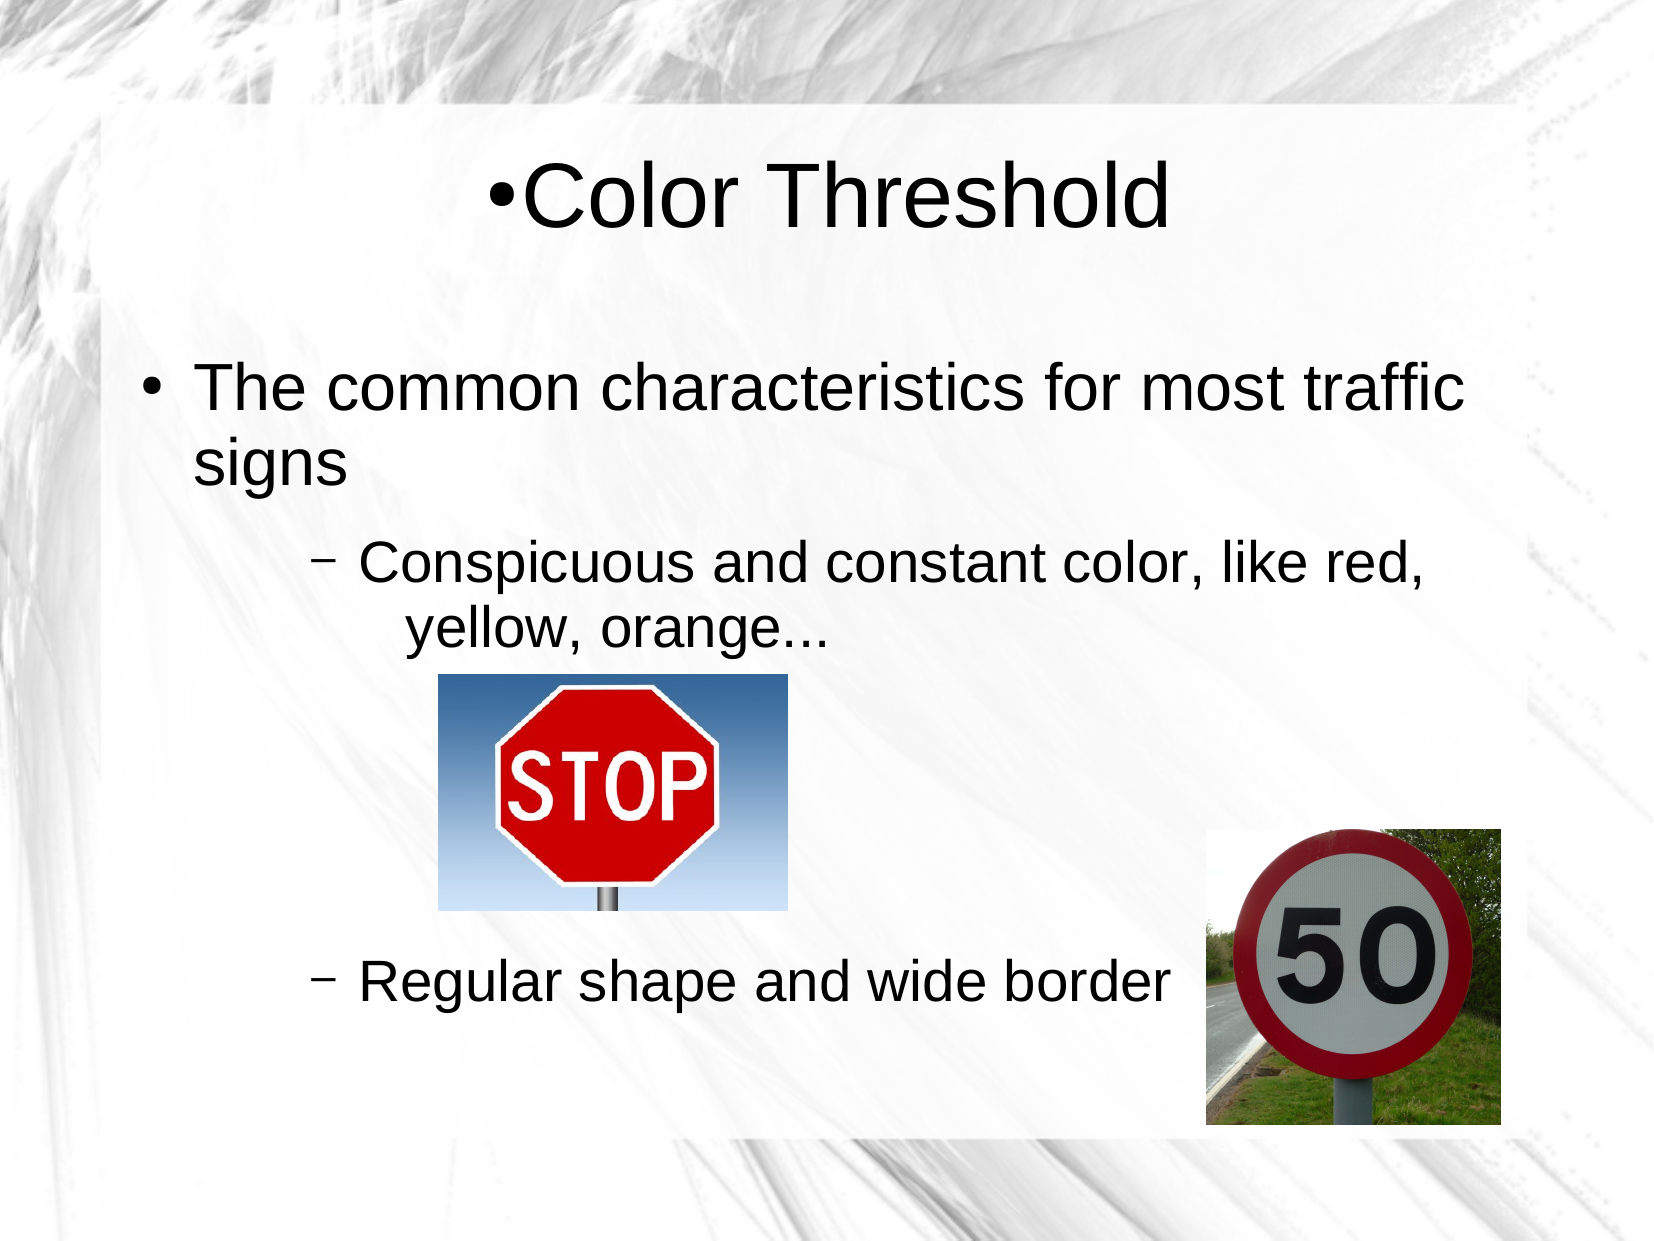

# Color Threshold
The common characteristics for most traffic signs
Conspicuous and constant color, like red, yellow, orange...
Regular shape and wide border